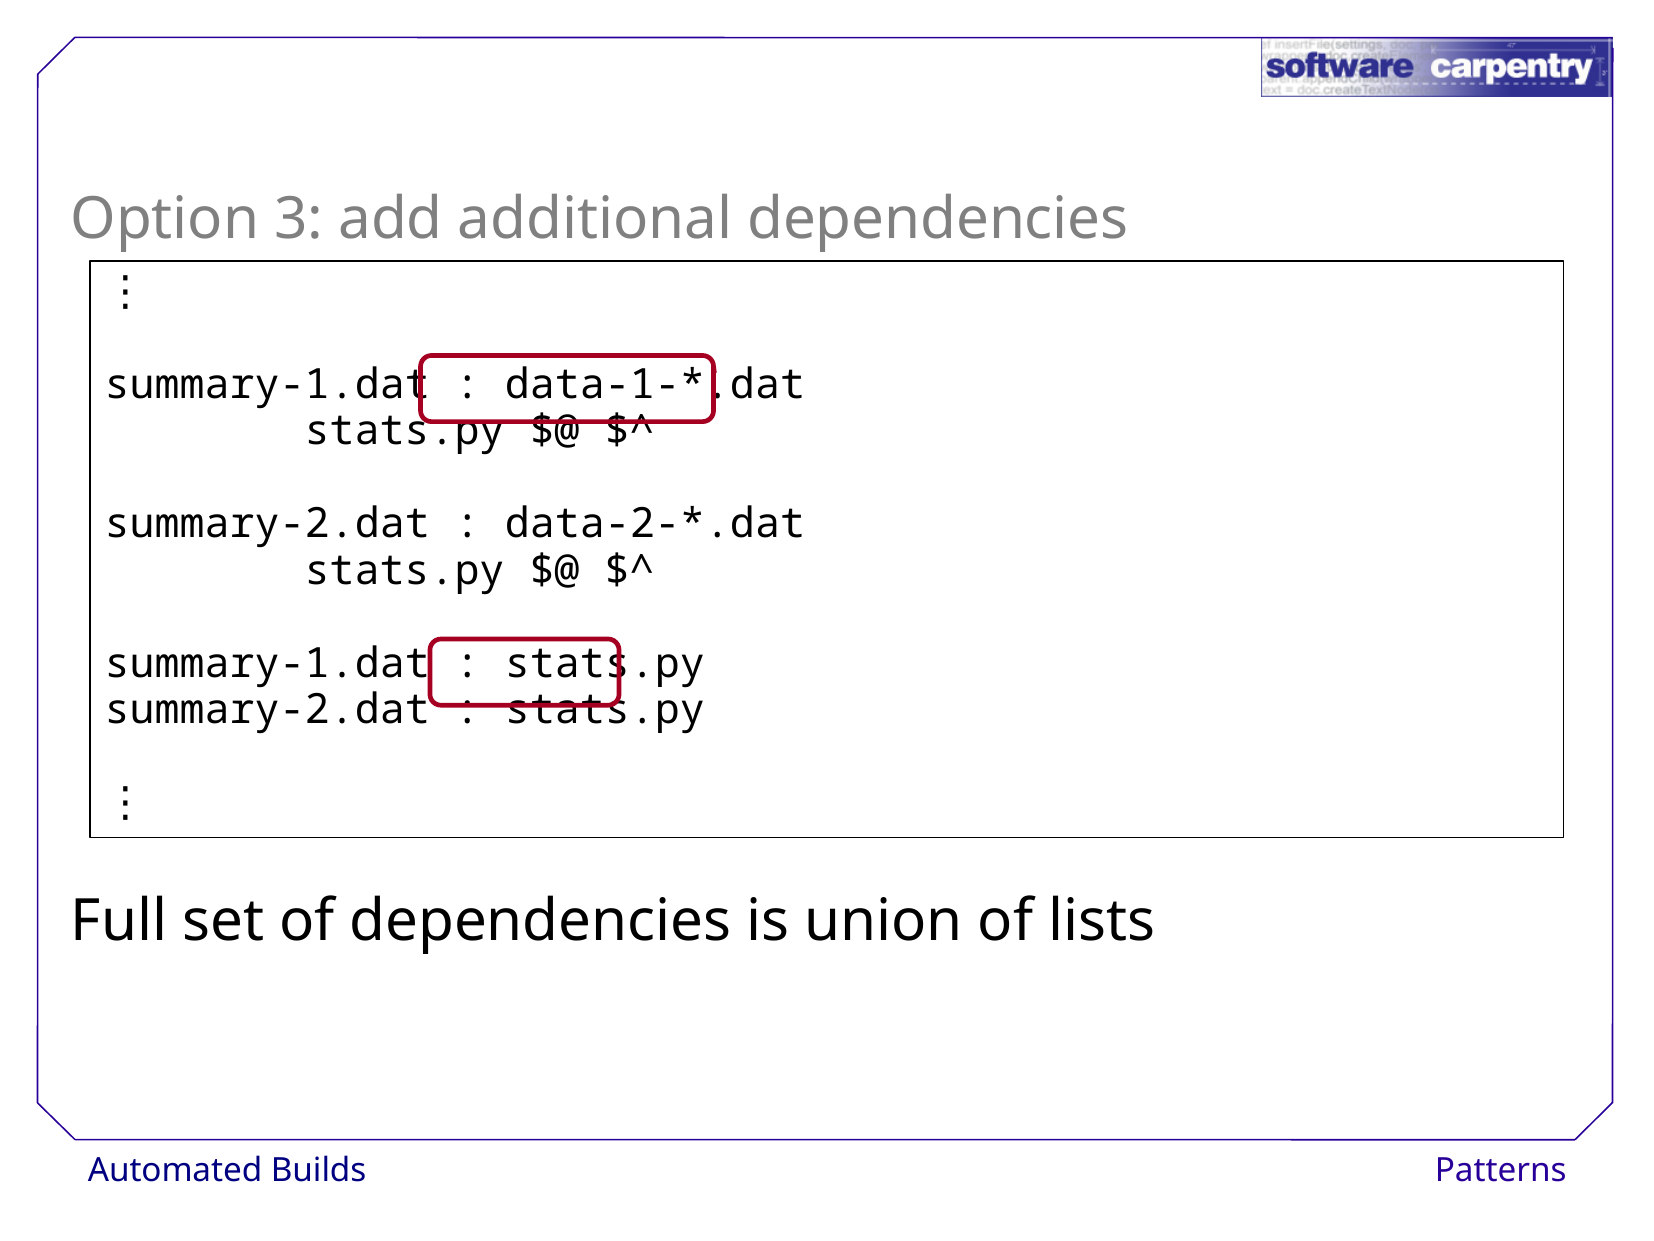

Option 3: add additional dependencies
⋮
summary-1.dat : data-1-*.dat
 stats.py $@ $^
summary-2.dat : data-2-*.dat
 stats.py $@ $^
summary-1.dat : stats.py
summary-2.dat : stats.py
⋮
Full set of dependencies is union of lists